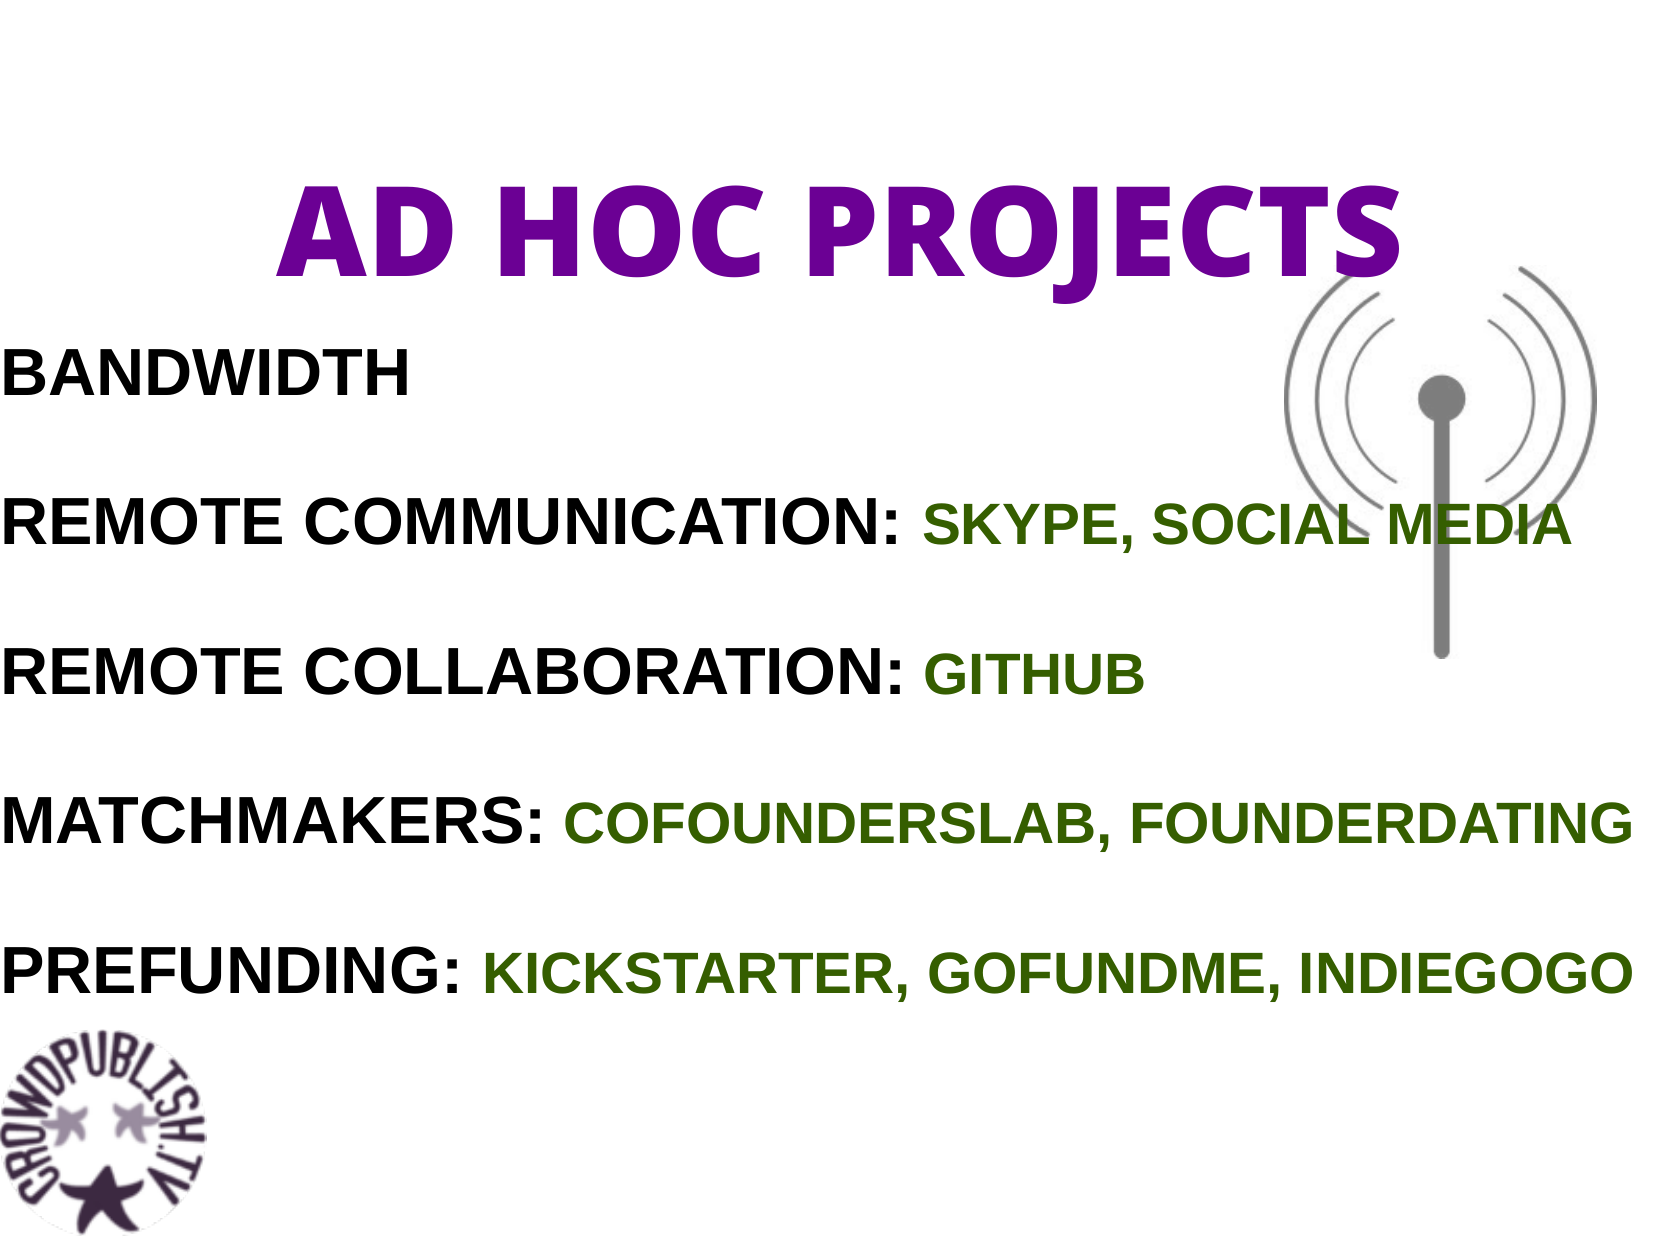

AD HOC PROJECTS
# BANDWIDTH
REMOTE COMMUNICATION: SKYPE, SOCIAL MEDIA
REMOTE COLLABORATION: GITHUB
MATCHMAKERS: COFOUNDERSLAB, FOUNDERDATING
PREFUNDING: KICKSTARTER, GOFUNDME, INDIEGOGO